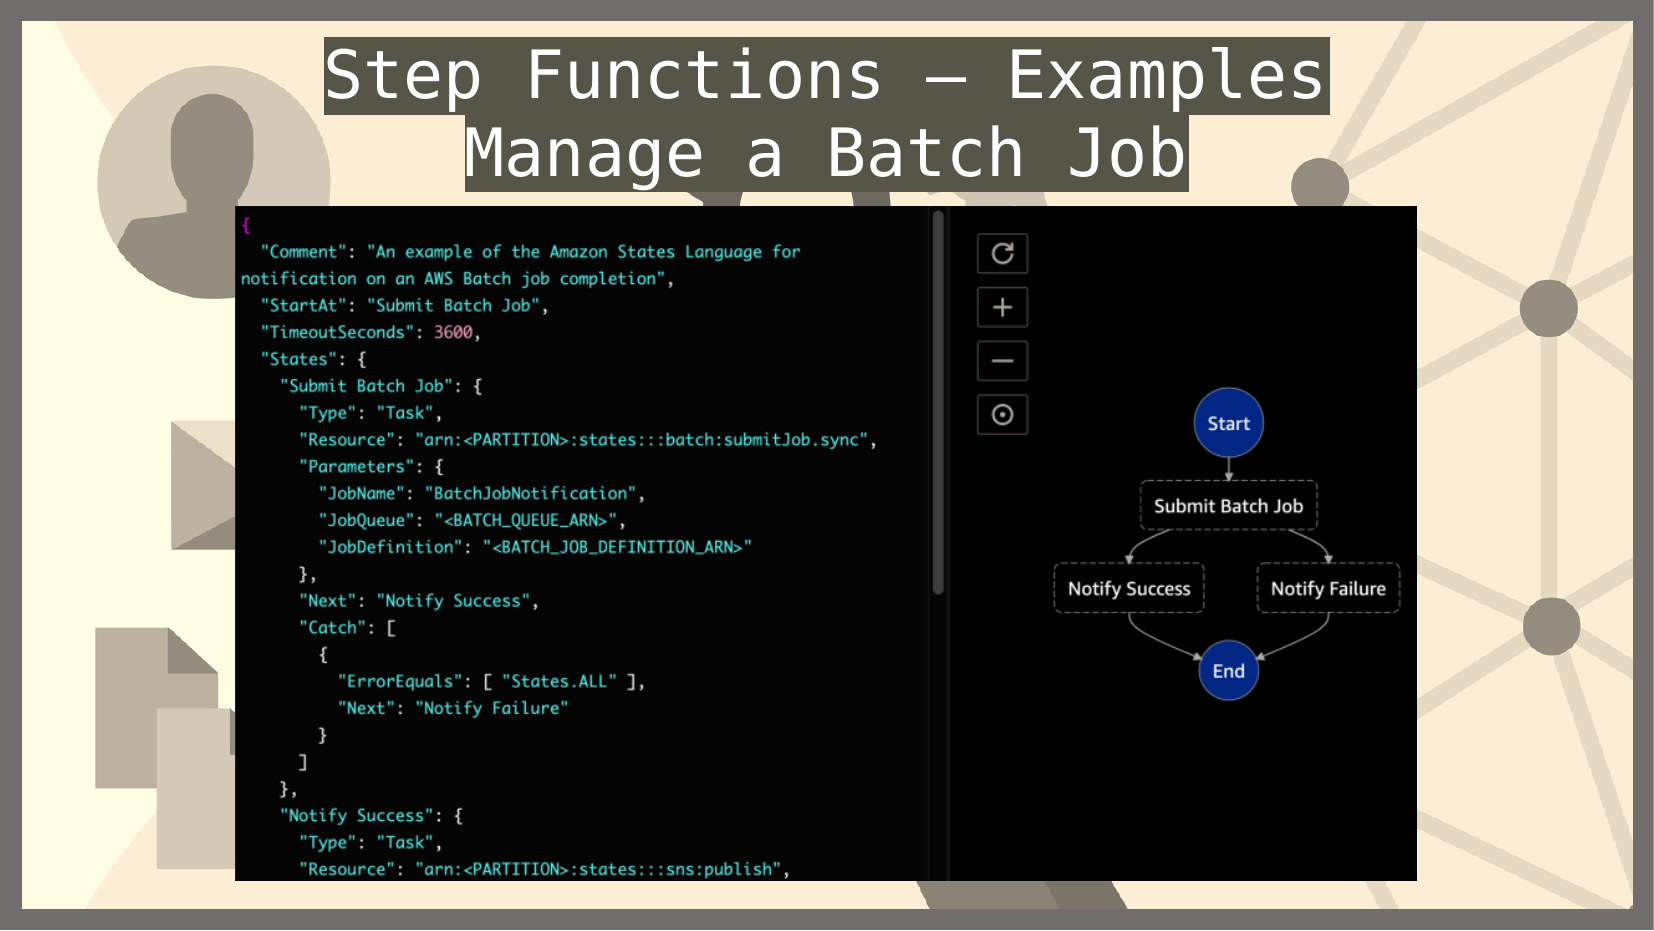

# Step Functions – Examples Manage a Batch Job